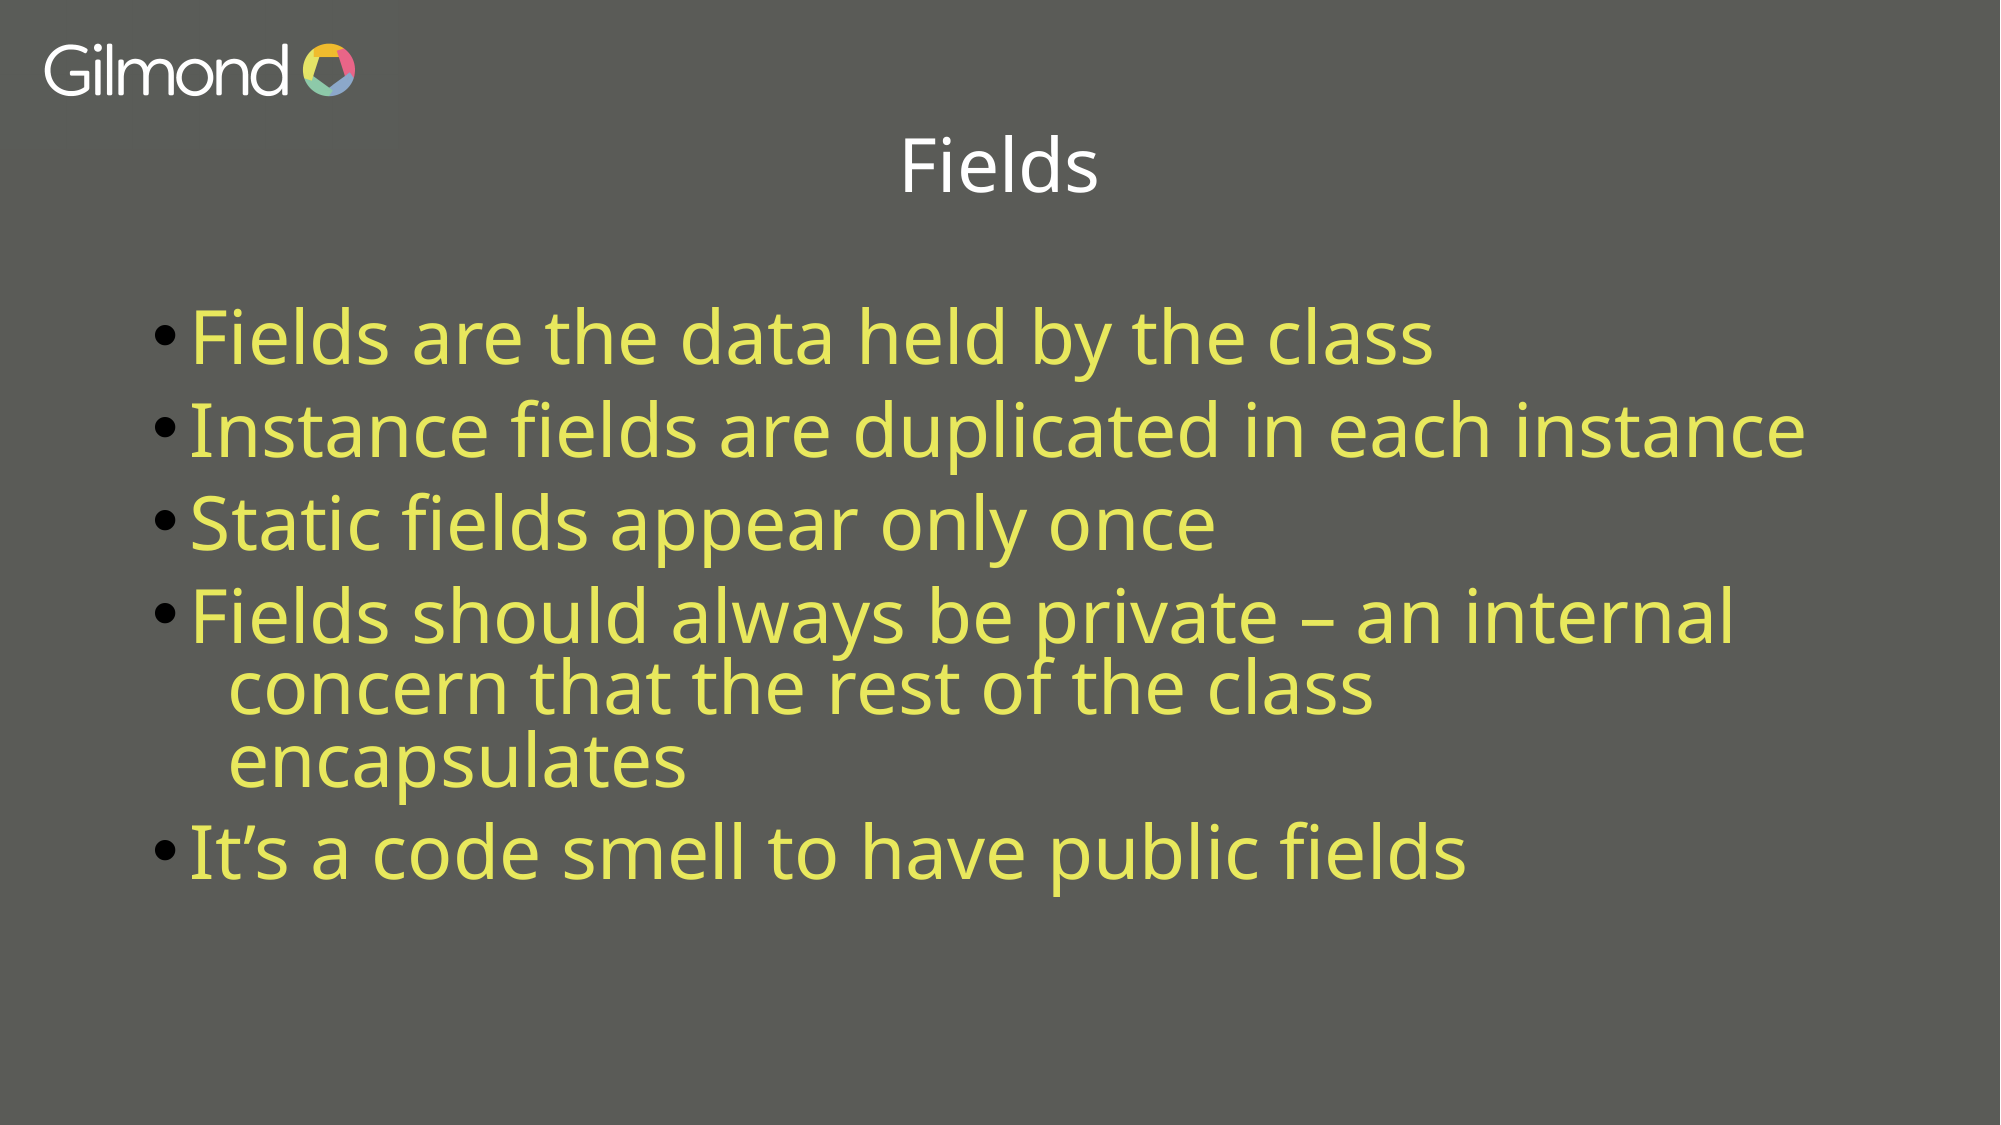

# Fields
Fields are the data held by the class
Instance fields are duplicated in each instance
Static fields appear only once
Fields should always be private – an internal concern that the rest of the class encapsulates
It’s a code smell to have public fields